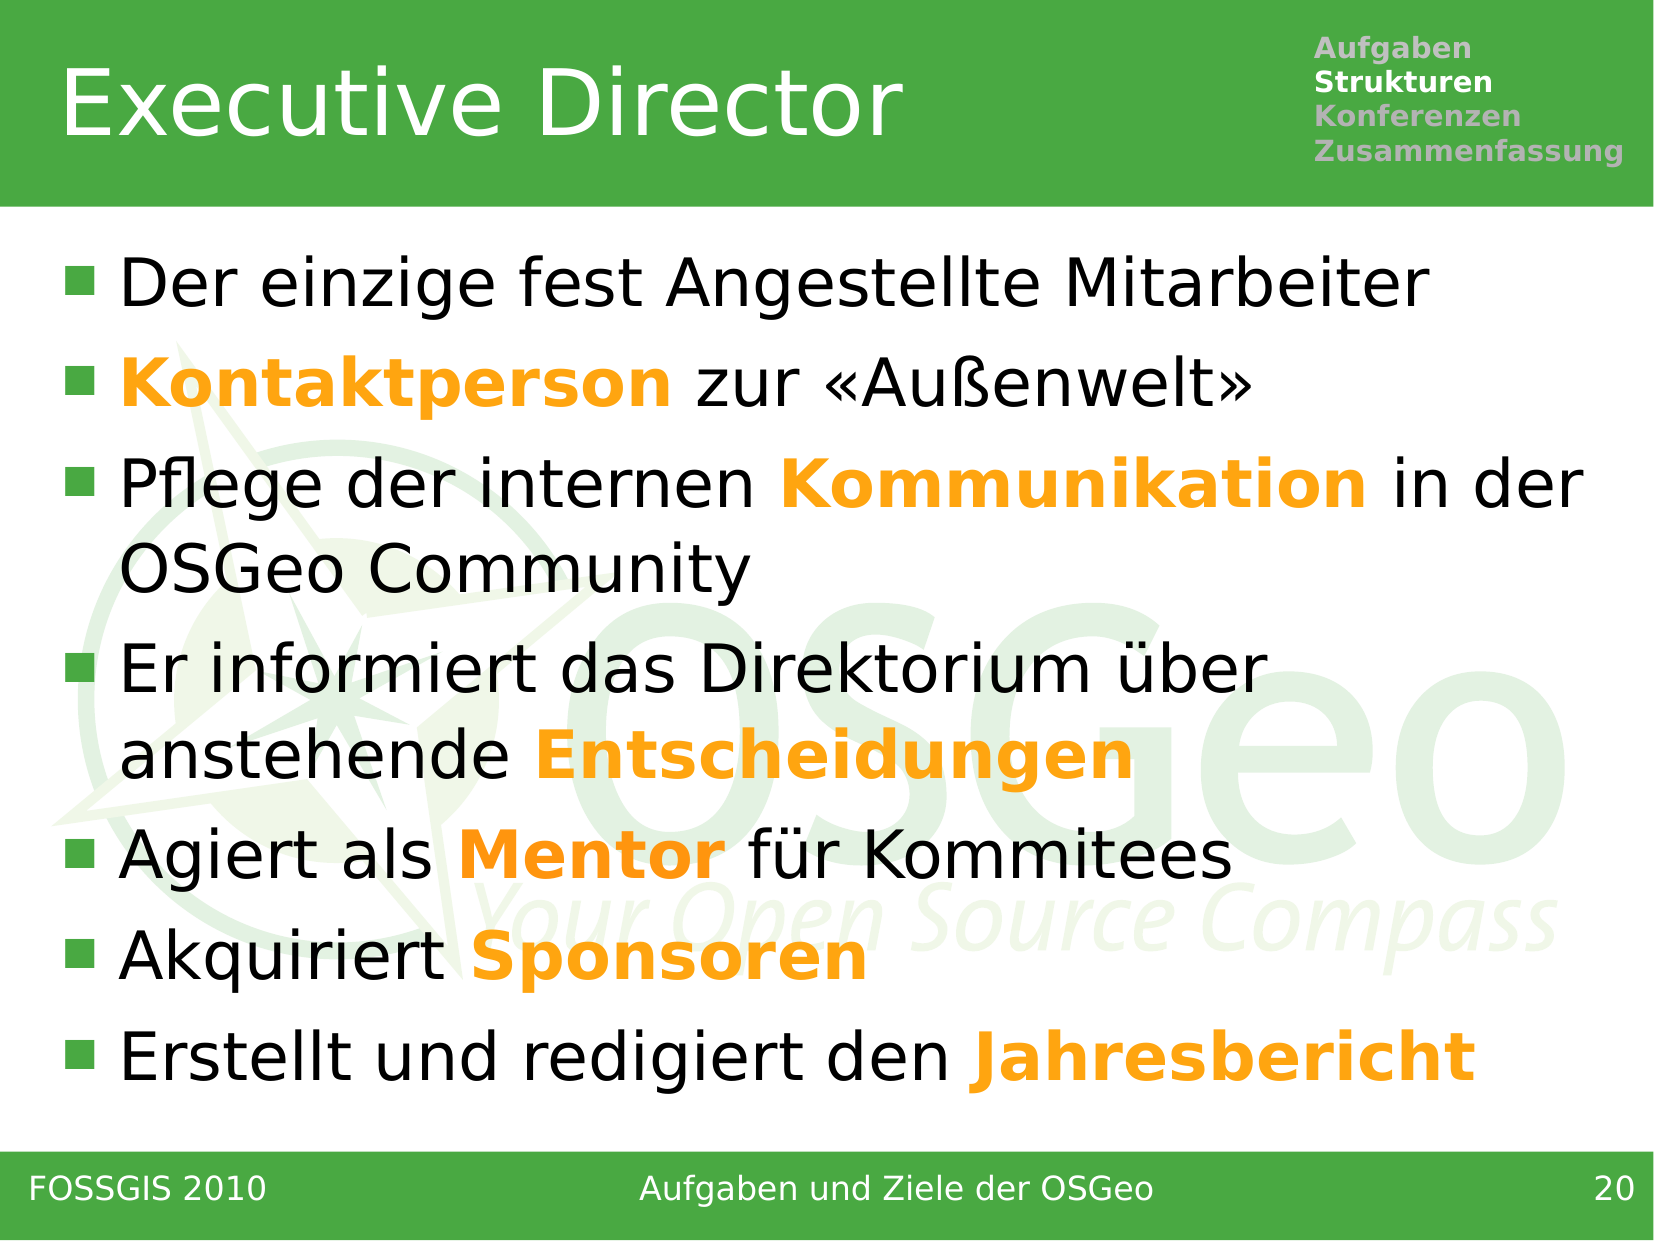

Aufgaben
Strukturen
Konferenzen
Zusammenfassung
# Executive Director
Der einzige fest Angestellte Mitarbeiter
Kontaktperson zur «Außenwelt»
Pflege der internen Kommunikation in der OSGeo Community
Er informiert das Direktorium über anstehende Entscheidungen
Agiert als Mentor für Kommitees
Akquiriert Sponsoren
Erstellt und redigiert den Jahresbericht
FOSSGIS 2010
Aufgaben und Ziele der OSGeo
20